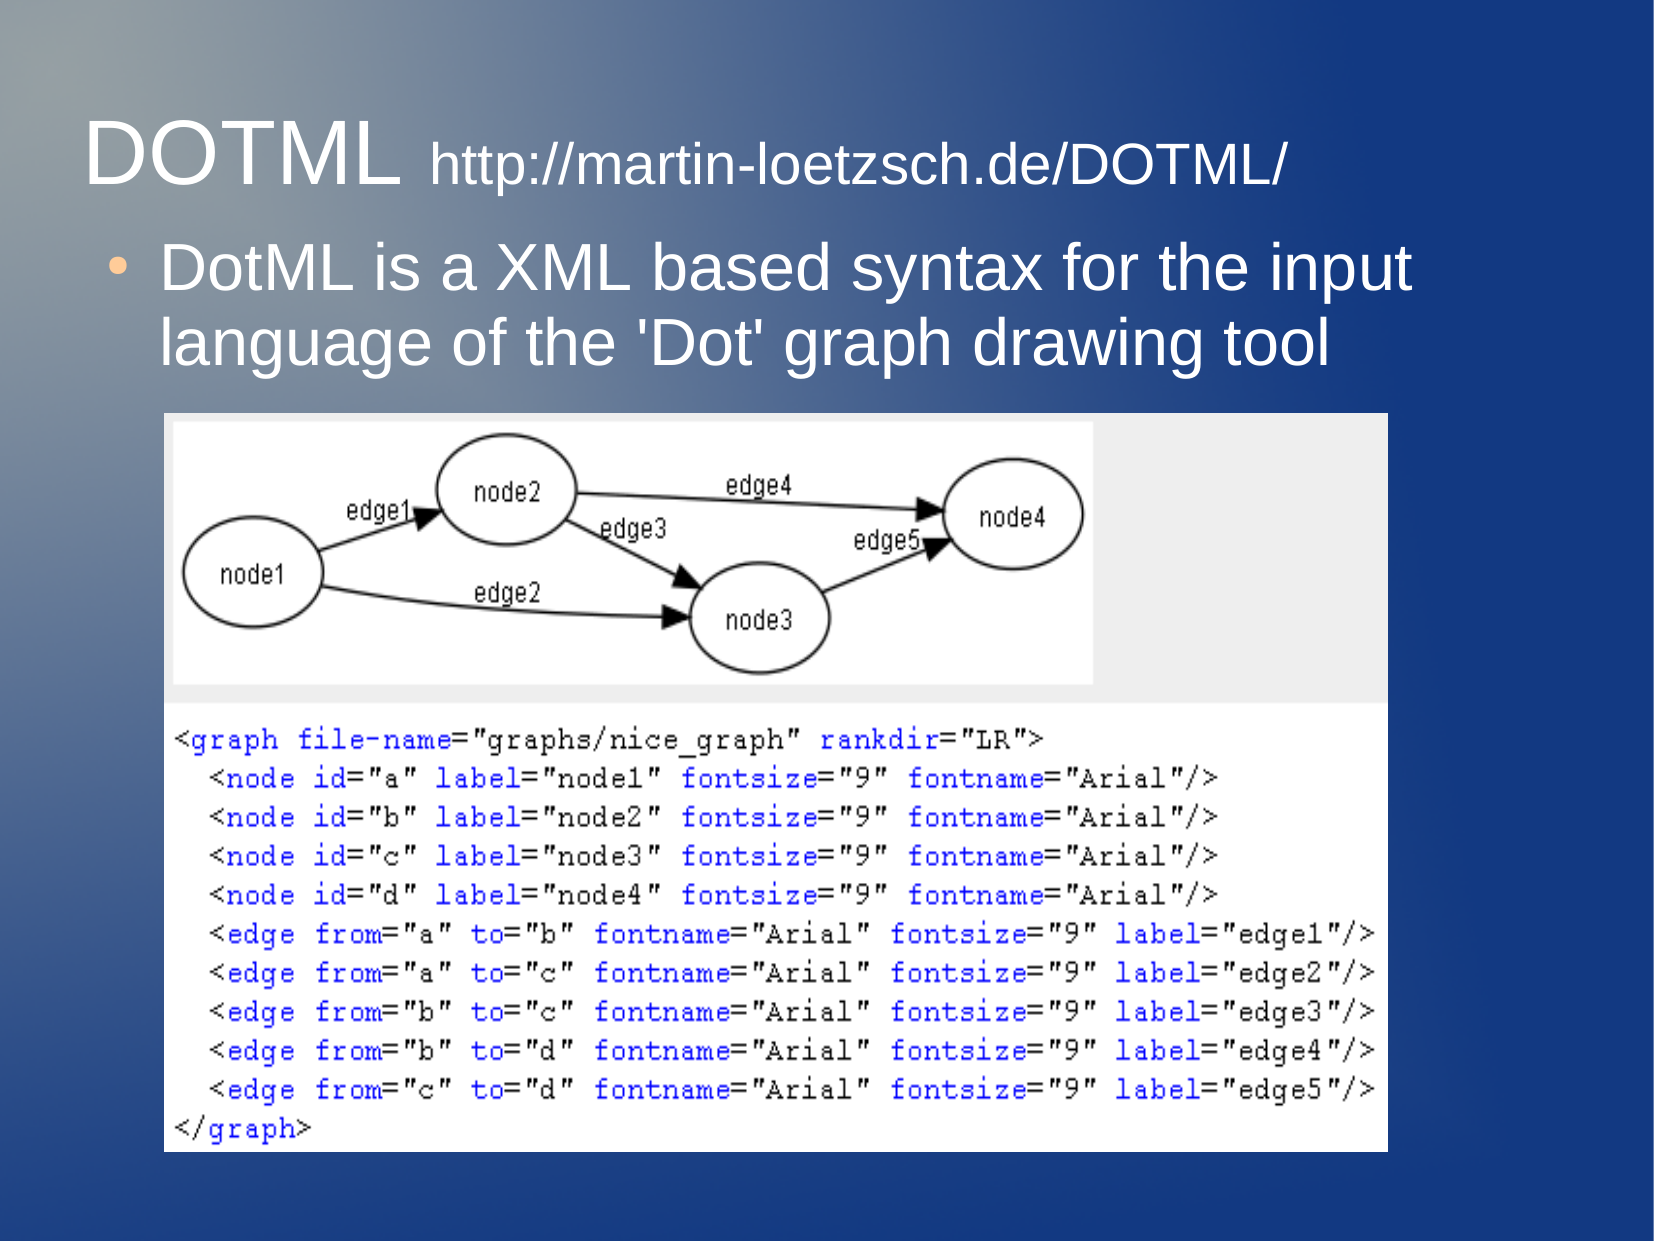

# DOTML http://martin-loetzsch.de/DOTML/
DotML is a XML based syntax for the input language of the 'Dot' graph drawing tool